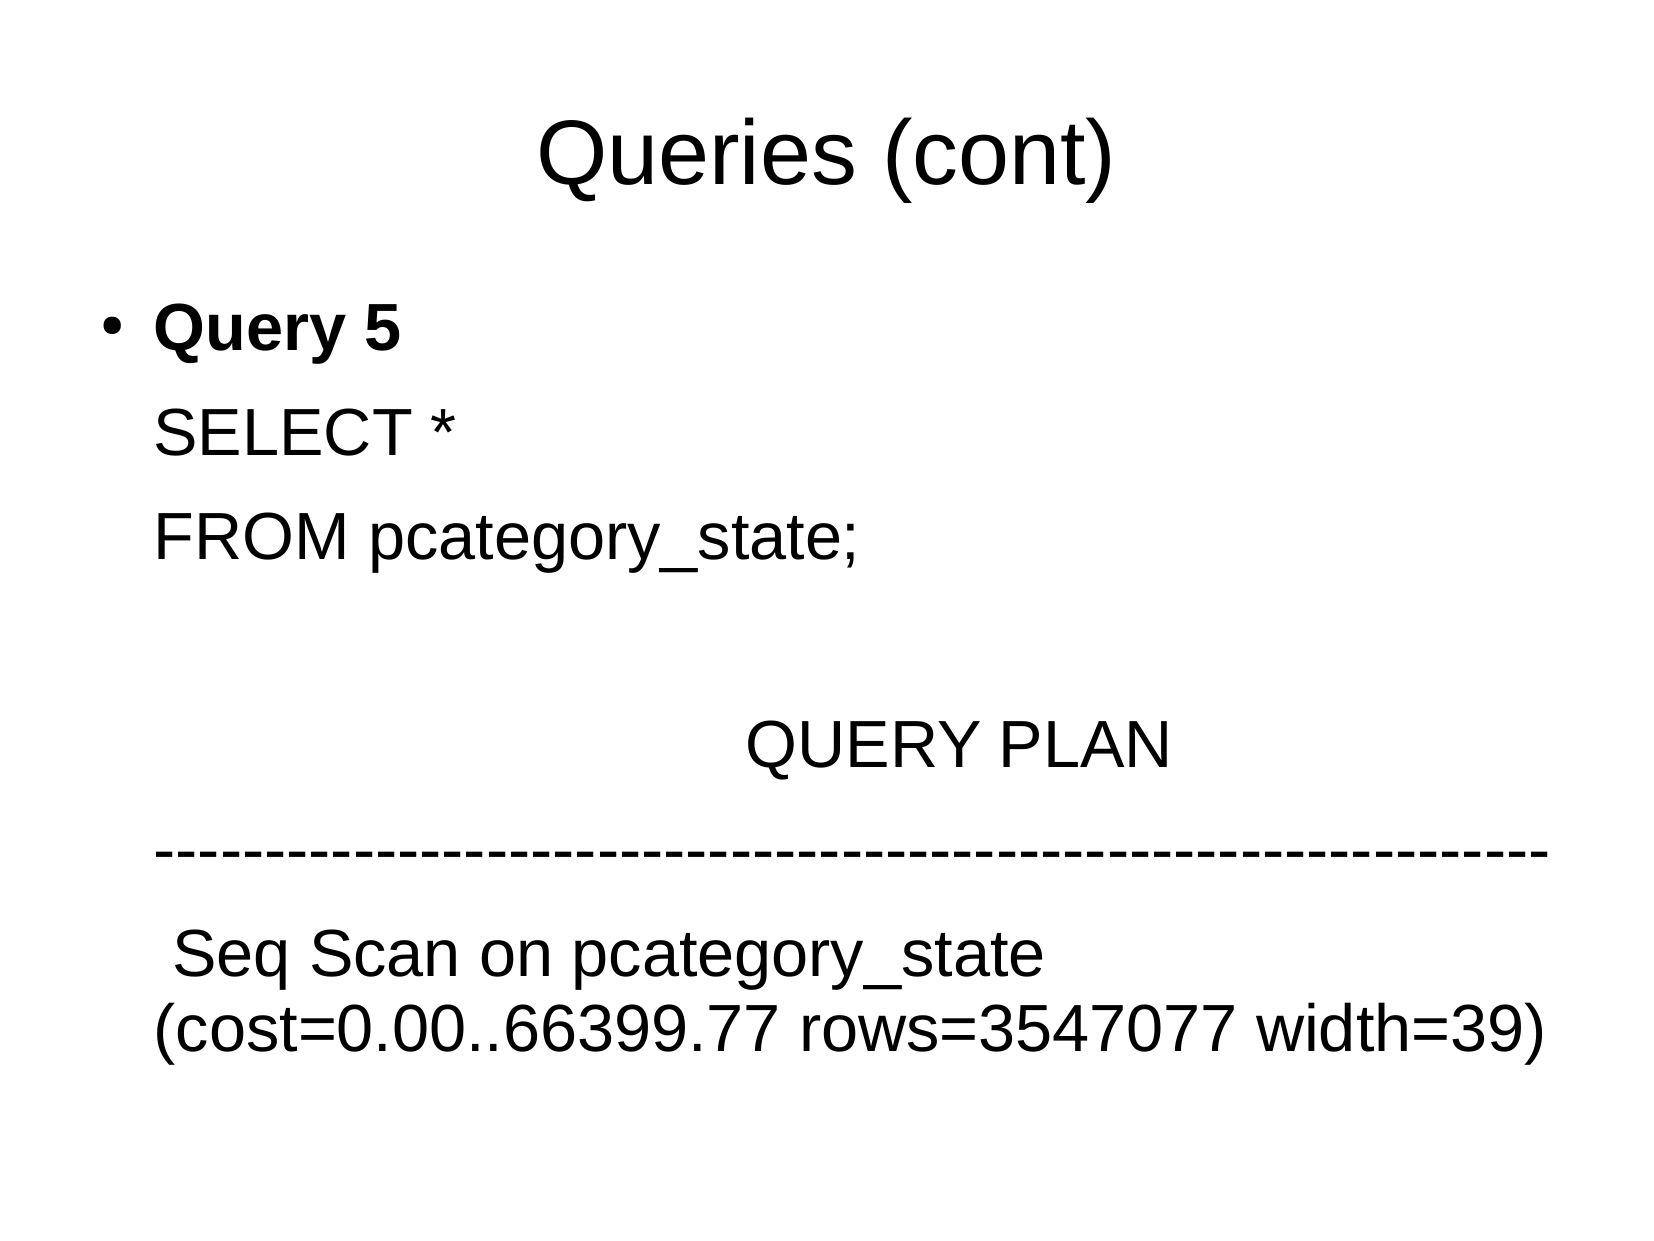

# Queries (cont)
Query 5
SELECT *
FROM pcategory_state;
 QUERY PLAN
---------------------------------------------------------------
 Seq Scan on pcategory_state (cost=0.00..66399.77 rows=3547077 width=39)